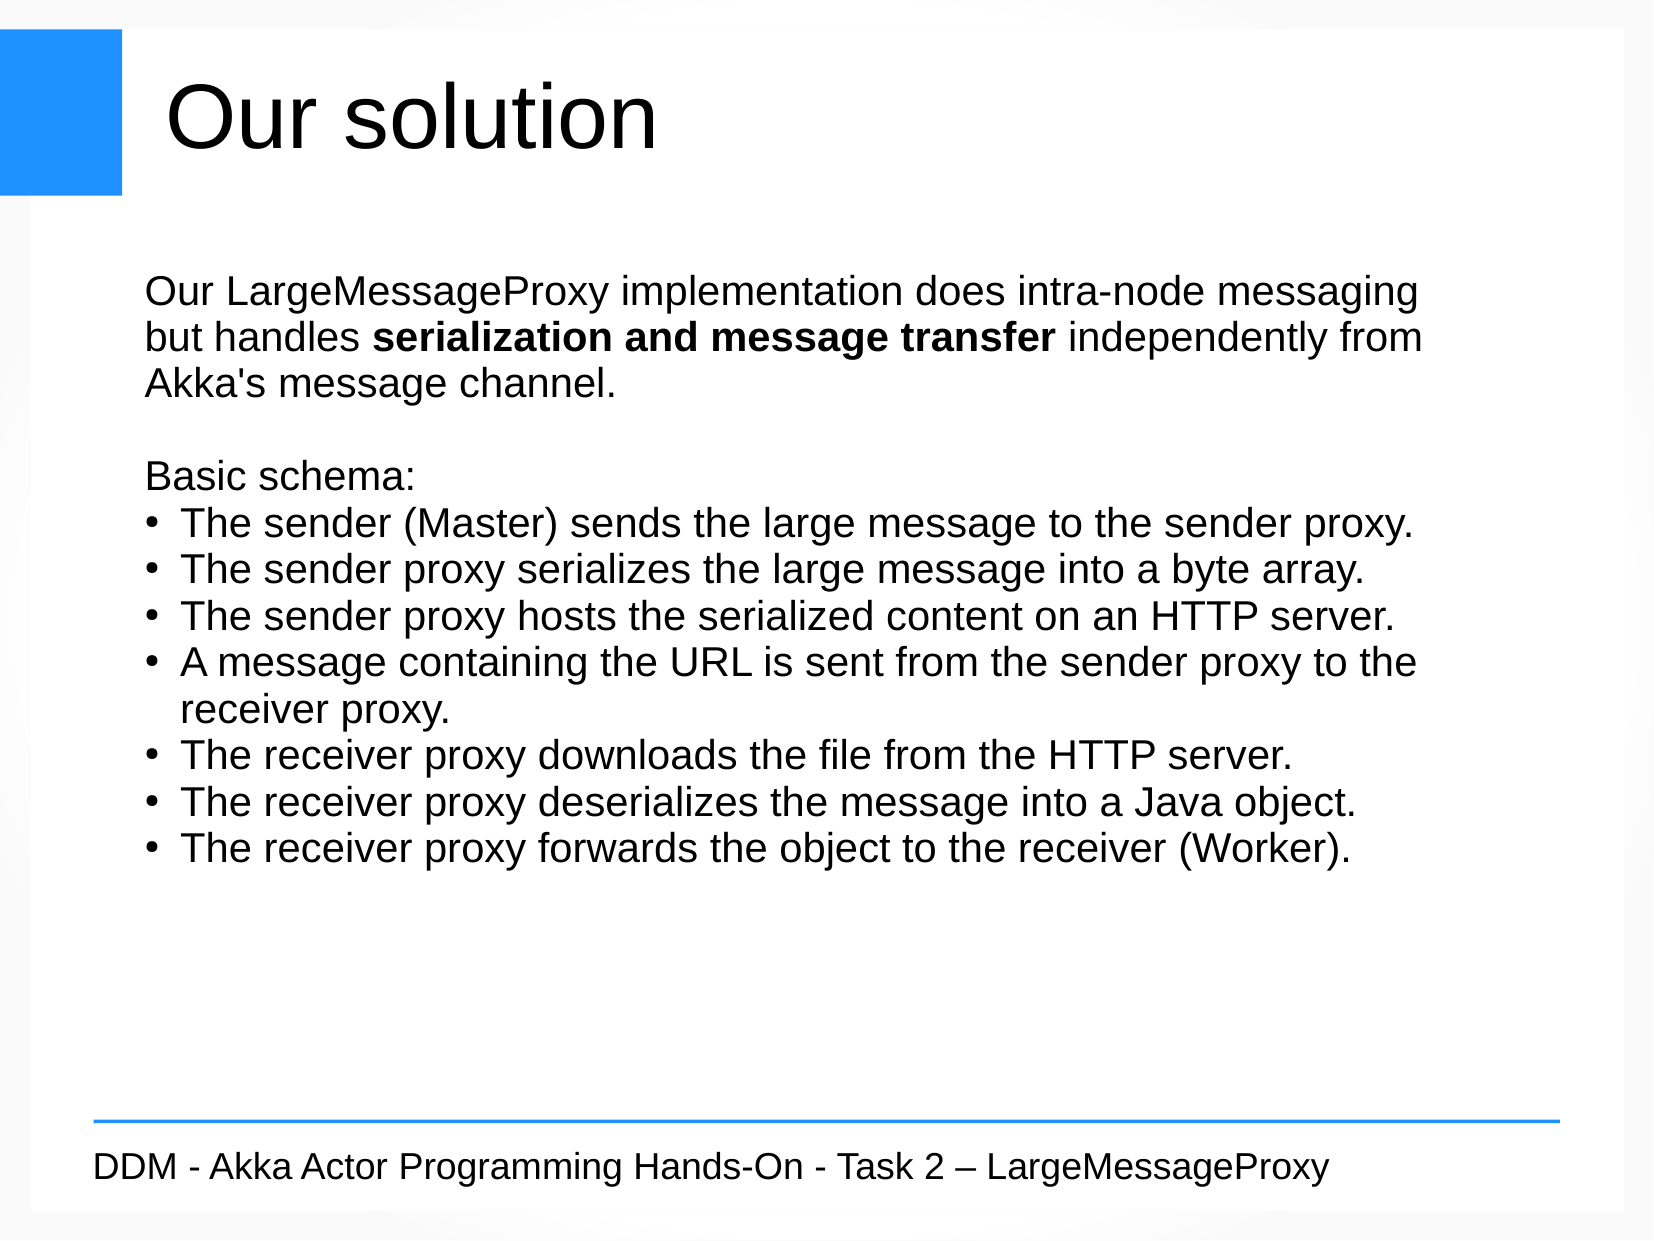

# Our solution
Our LargeMessageProxy implementation does intra-node messaging but handles serialization and message transfer independently from Akka's message channel.
Basic schema:
The sender (Master) sends the large message to the sender proxy.
The sender proxy serializes the large message into a byte array.
The sender proxy hosts the serialized content on an HTTP server.
A message containing the URL is sent from the sender proxy to the receiver proxy.
The receiver proxy downloads the file from the HTTP server.
The receiver proxy deserializes the message into a Java object.
The receiver proxy forwards the object to the receiver (Worker).
DDM - Akka Actor Programming Hands-On - Task 2 – LargeMessageProxy